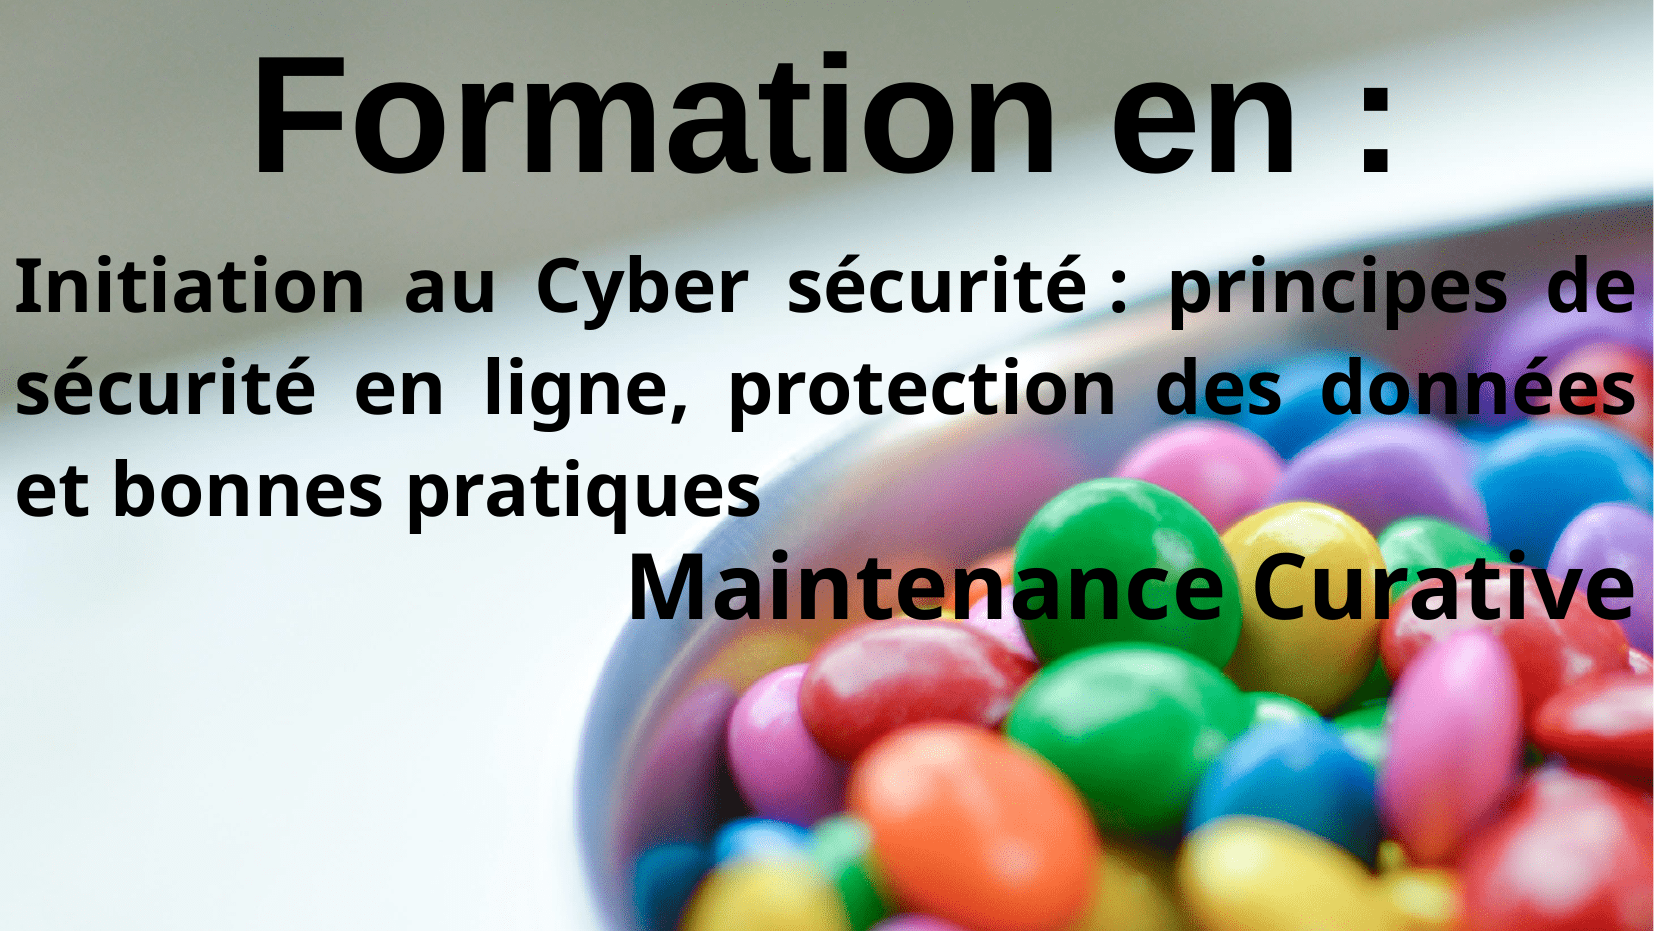

# Formation en :
Initiation au Cyber sécurité : principes de sécurité en ligne, protection des données et bonnes pratiques
Maintenance Curative